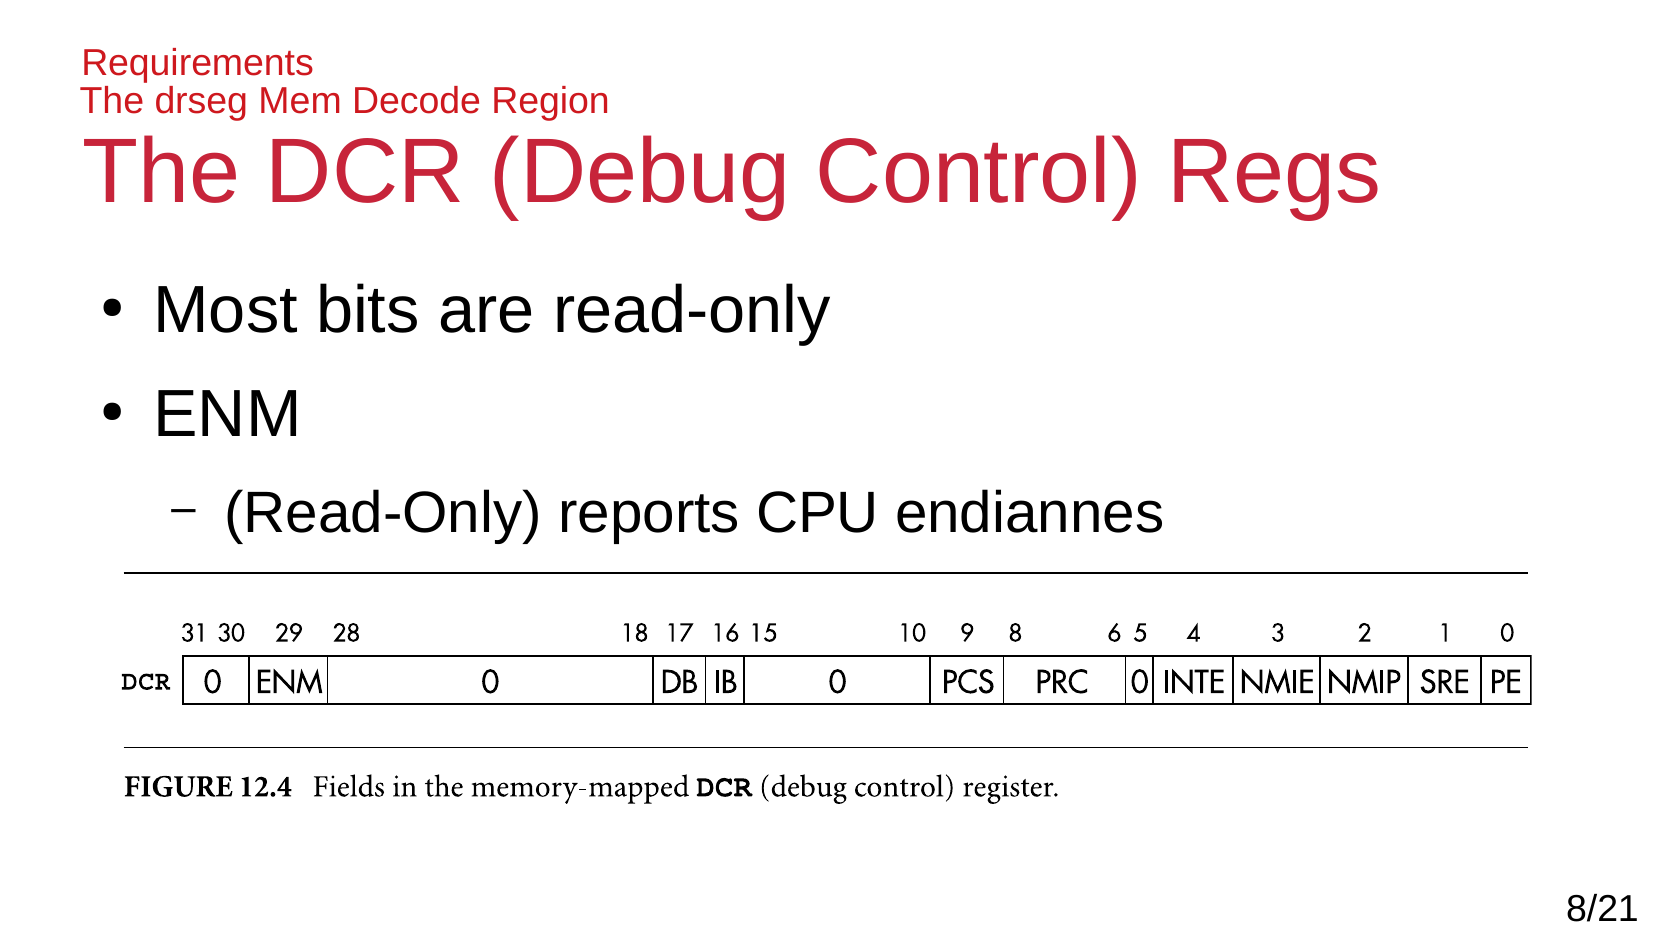

Requirements
The drseg Mem Decode Region
# The DCR (Debug Control) Regs
Most bits are read-only
ENM
(Read-Only) reports CPU endiannes